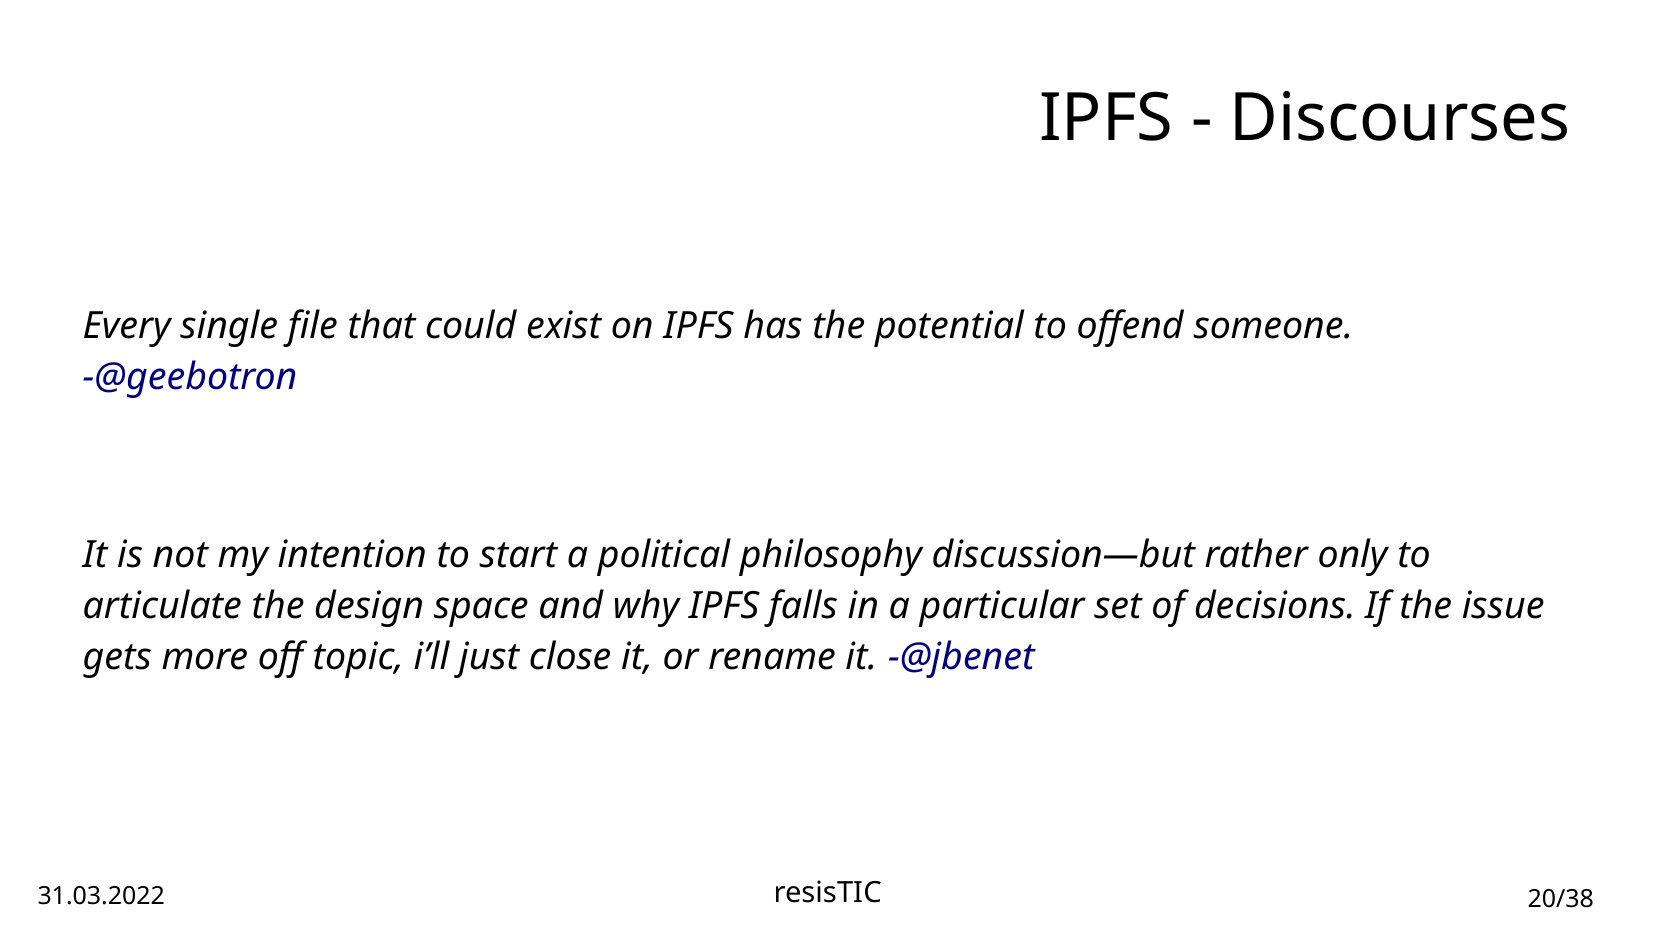

IPFS - Discourses
# Every single file that could exist on IPFS has the potential to offend someone. -@geebotron
It is not my intention to start a political philosophy discussion—but rather only to articulate the design space and why IPFS falls in a particular set of decisions. If the issue gets more off topic, i’ll just close it, or rename it. -@jbenet
20/38